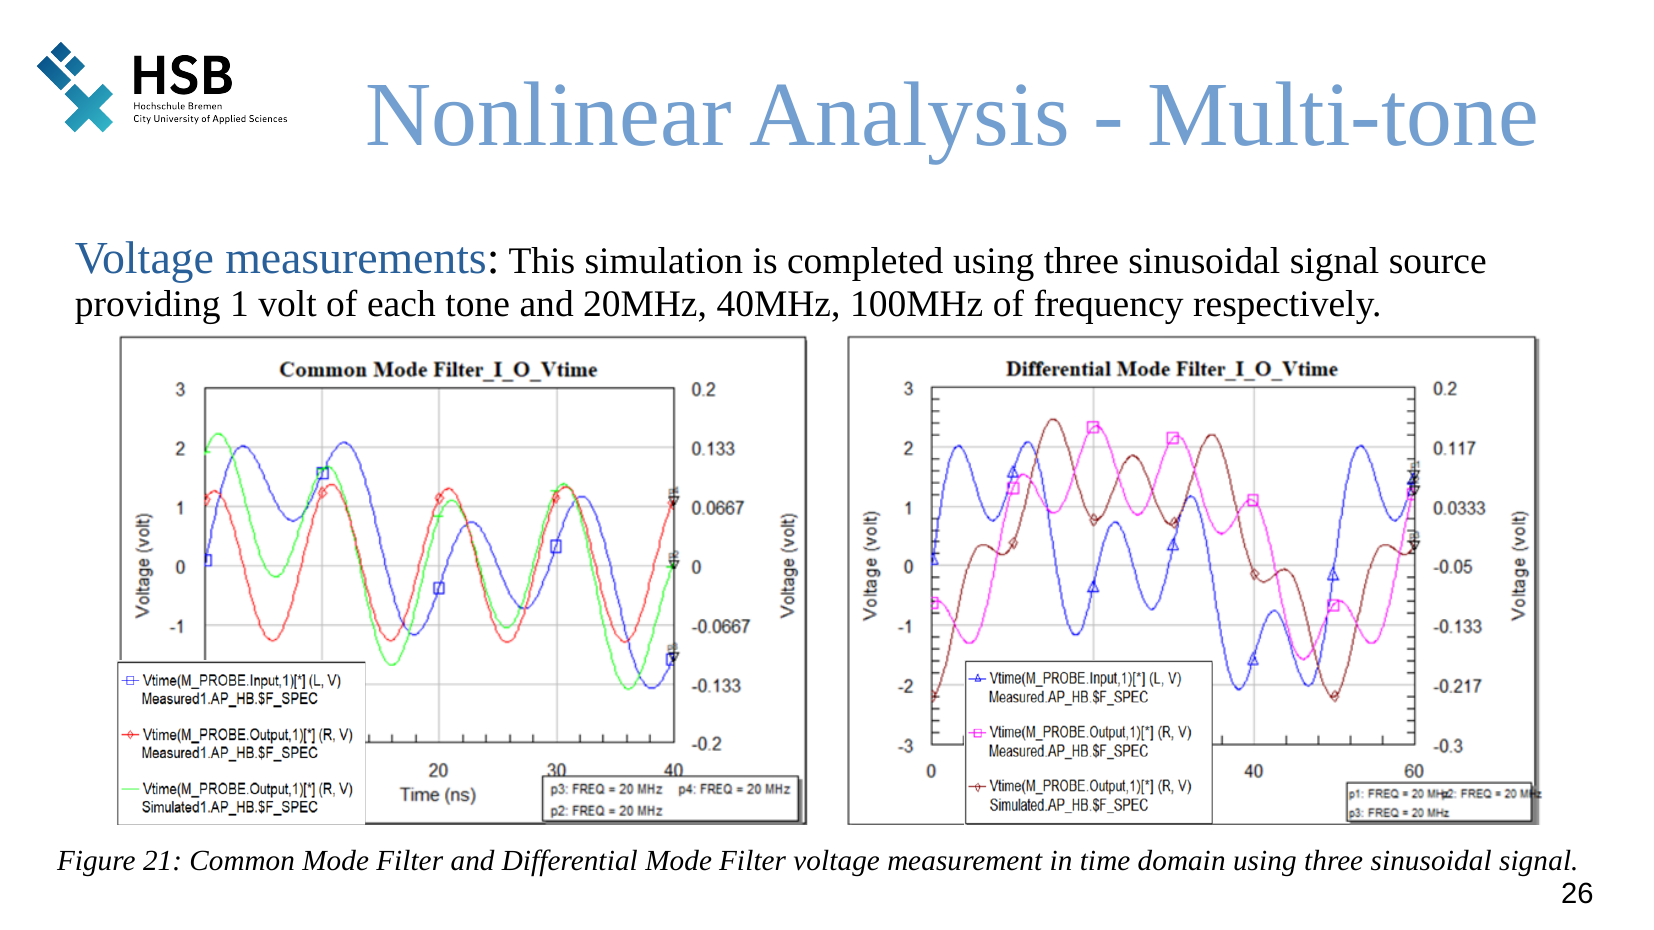

# Nonlinear Analysis - Multi-tone
Voltage measurements: This simulation is completed using three sinusoidal signal source providing 1 volt of each tone and 20MHz, 40MHz, 100MHz of frequency respectively.
Figure 21: Common Mode Filter and Differential Mode Filter voltage measurement in time domain using three sinusoidal signal.